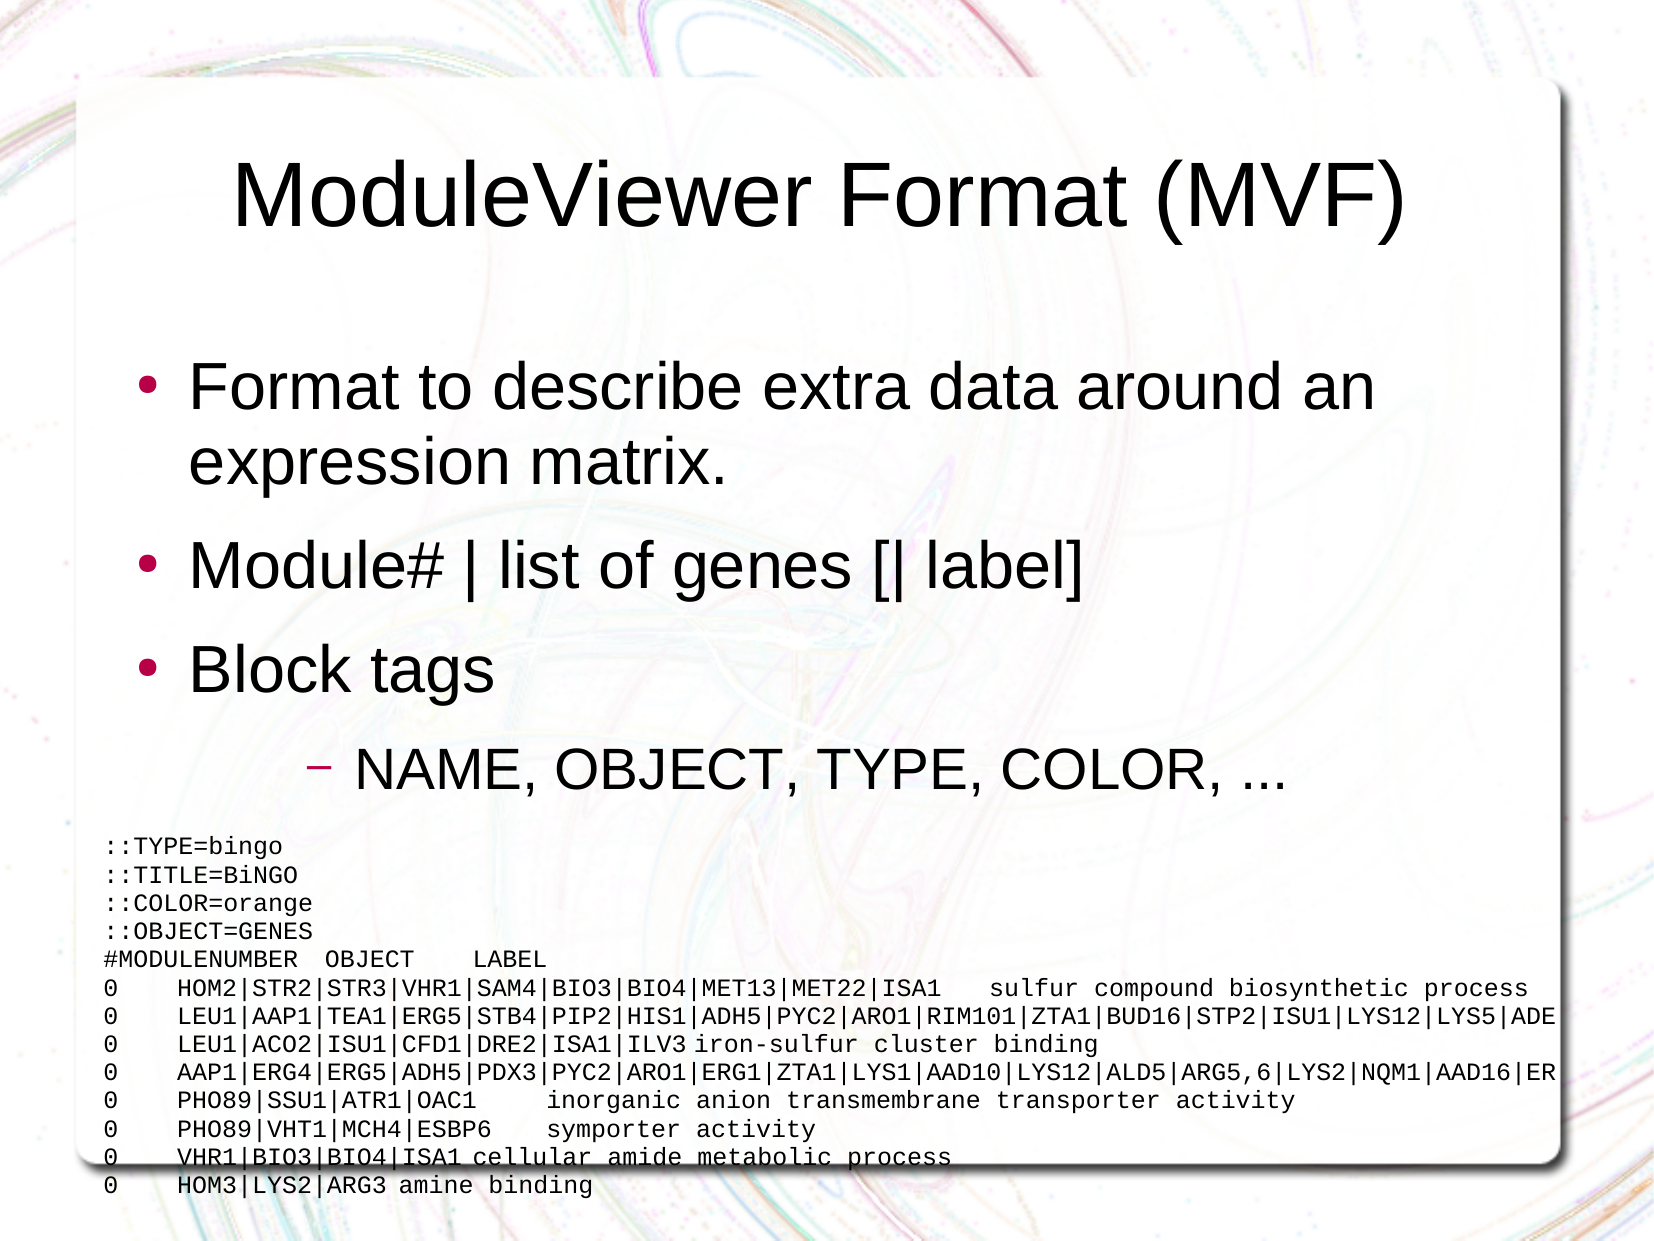

# ModuleViewer Format (MVF)
Format to describe extra data around an expression matrix.
Module# | list of genes [| label]
Block tags
NAME, OBJECT, TYPE, COLOR, ...
::TYPE=bingo
::TITLE=BiNGO
::COLOR=orange
::OBJECT=GENES
#MODULENUMBER	OBJECT	LABEL
0	HOM2|STR2|STR3|VHR1|SAM4|BIO3|BIO4|MET13|MET22|ISA1	sulfur compound biosynthetic process
0	LEU1|AAP1|TEA1|ERG5|STB4|PIP2|HIS1|ADH5|PYC2|ARO1|RIM101|ZTA1|BUD16|STP2|ISU1|LYS12|LYS5|ADE
0	LEU1|ACO2|ISU1|CFD1|DRE2|ISA1|ILV3	iron-sulfur cluster binding
0	AAP1|ERG4|ERG5|ADH5|PDX3|PYC2|ARO1|ERG1|ZTA1|LYS1|AAD10|LYS12|ALD5|ARG5,6|LYS2|NQM1|AAD16|ER
0	PHO89|SSU1|ATR1|OAC1	inorganic anion transmembrane transporter activity
0	PHO89|VHT1|MCH4|ESBP6	symporter activity
0	VHR1|BIO3|BIO4|ISA1	cellular amide metabolic process
0	HOM3|LYS2|ARG3	amine binding